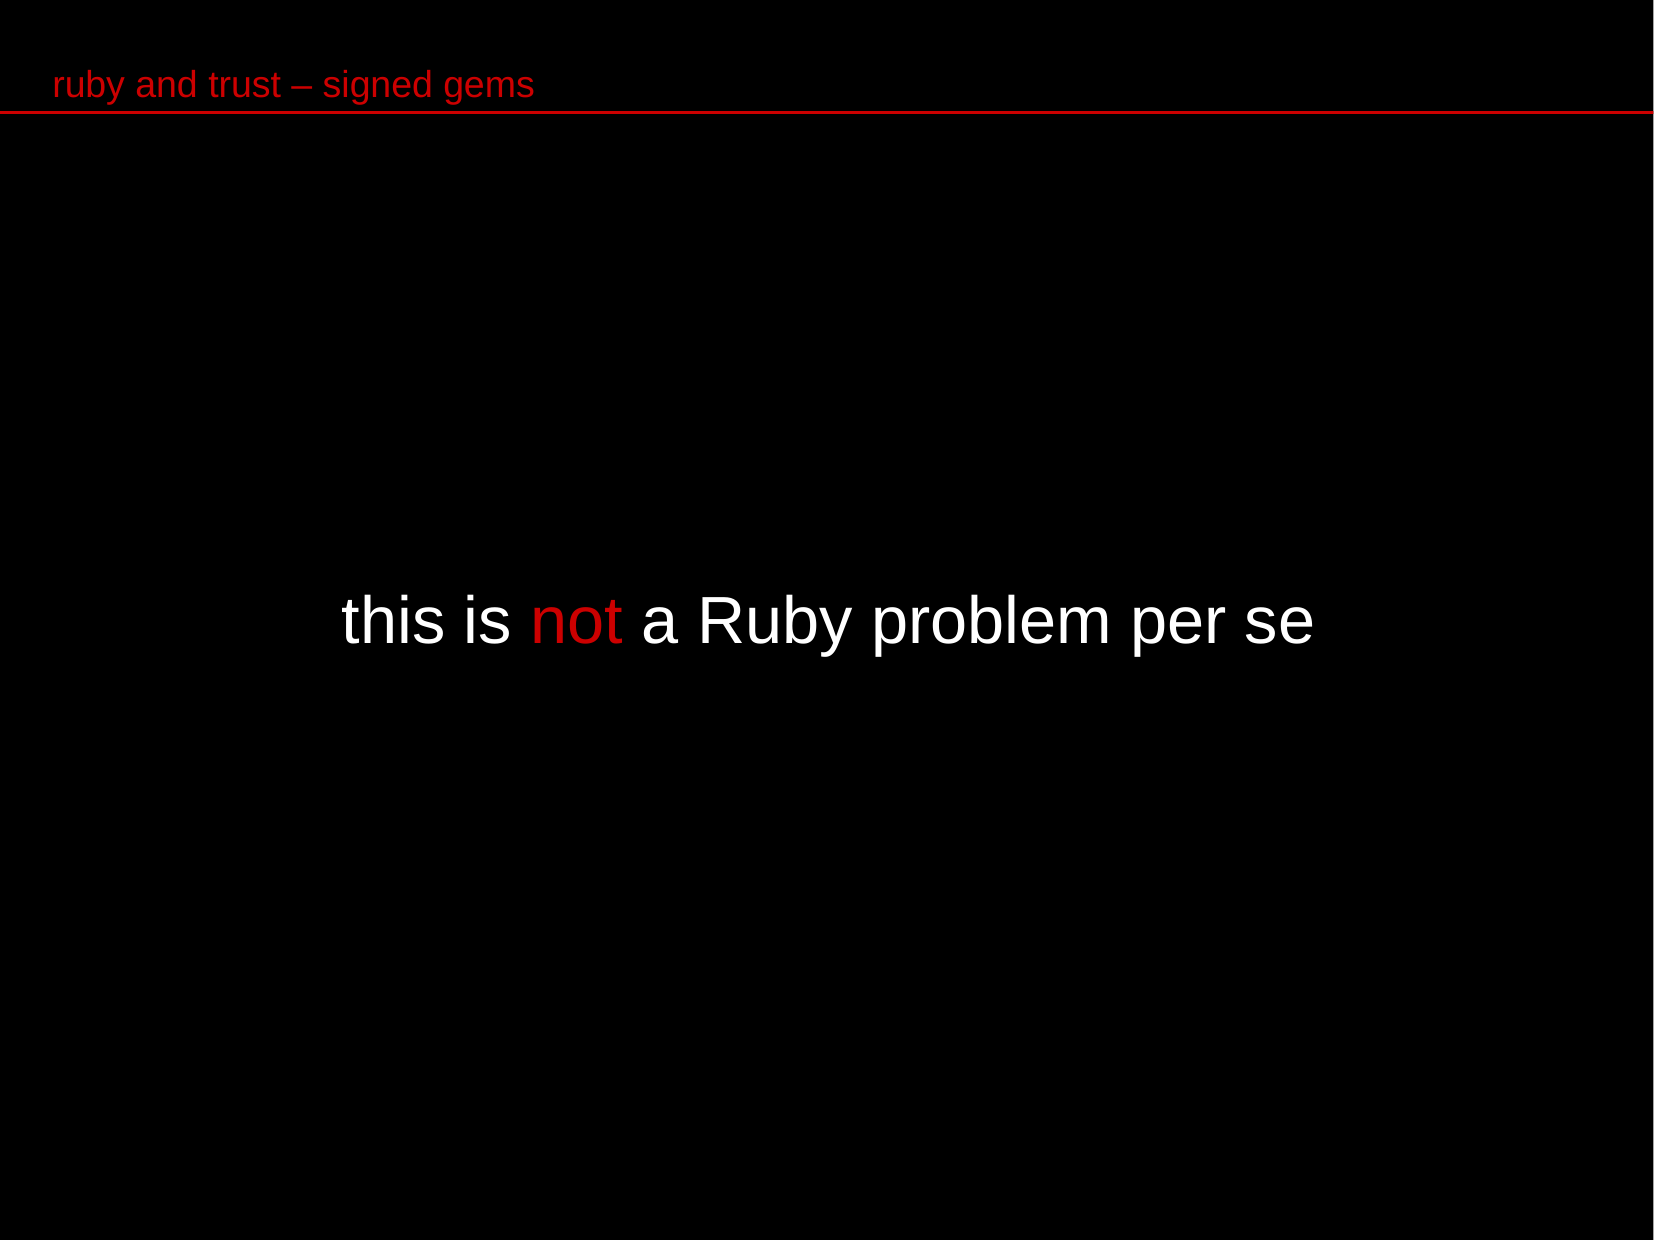

# this is not a Ruby problem per se
ruby and trust – signed gems